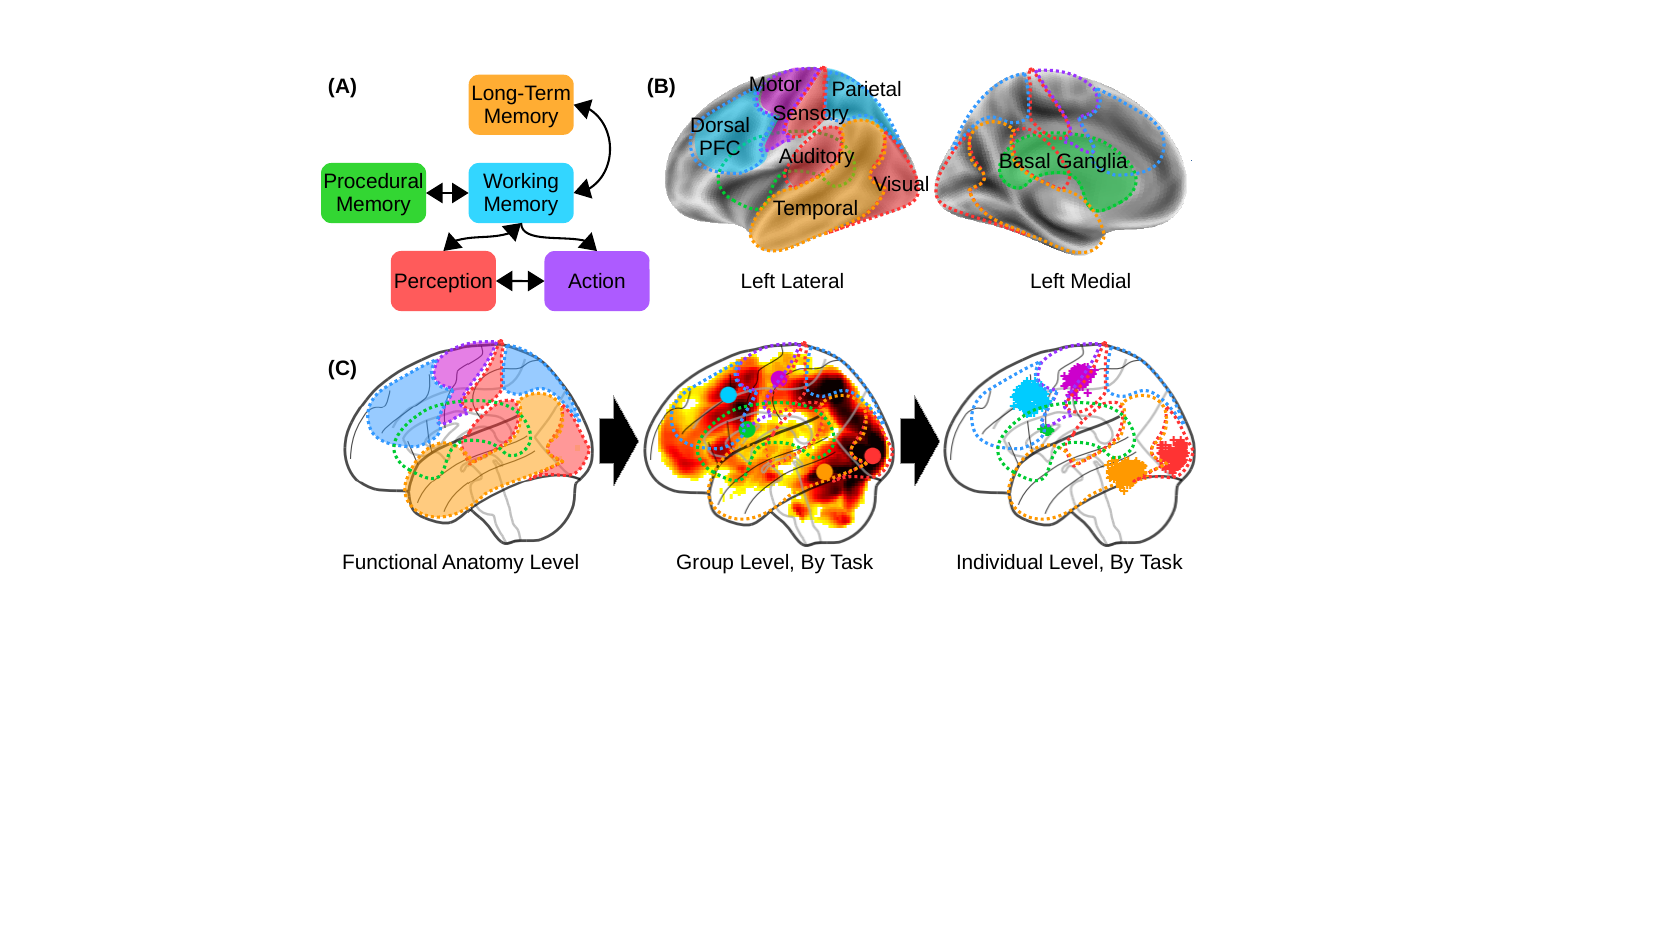

Motor
(A)
(B)
Parietal
Long-Term
Memory
Sensory
Dorsal
PFC
Auditory
Basal Ganglia
Procedural
Memory
Working
Memory
Visual
Temporal
Perception
Action
Left Lateral
Left Medial
(C)
Functional Anatomy Level
Group Level, By Task
Individual Level, By Task